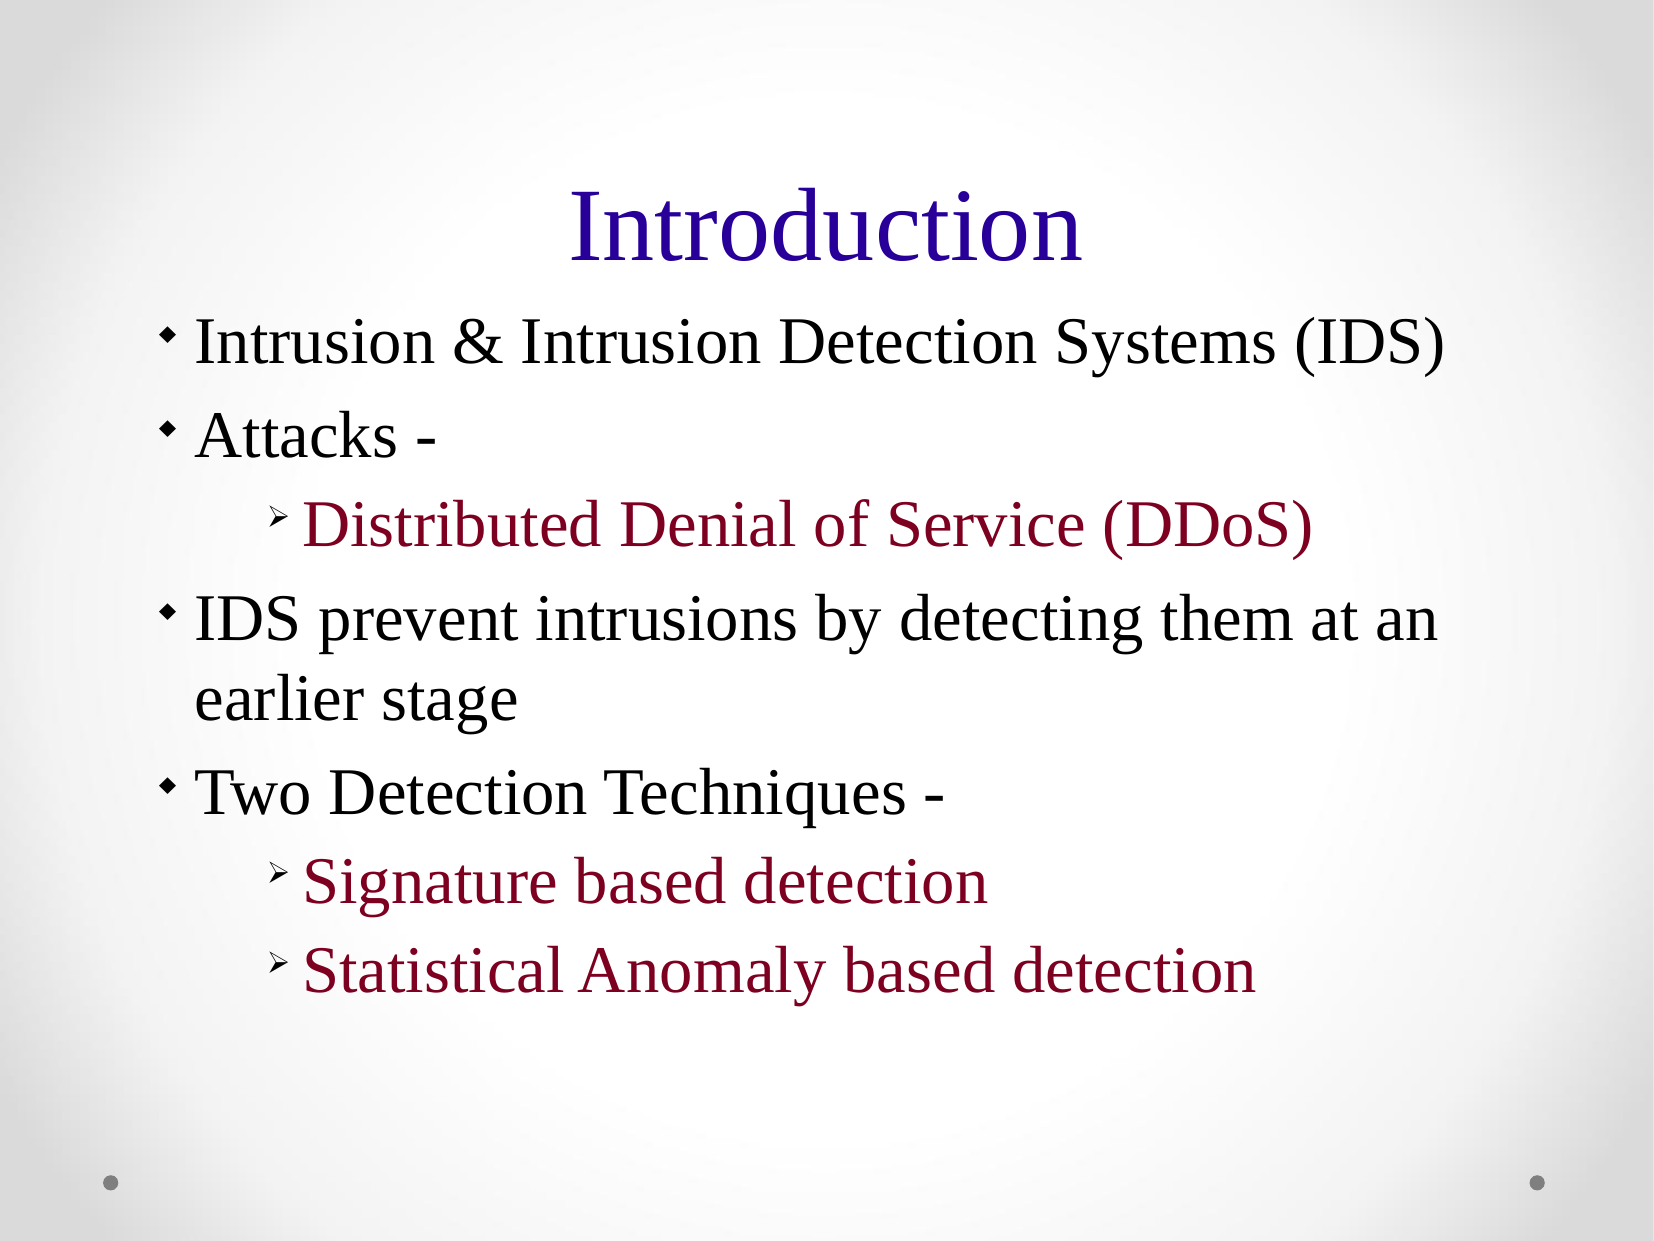

# Introduction
Intrusion & Intrusion Detection Systems (IDS)
Attacks -
Distributed Denial of Service (DDoS)
IDS prevent intrusions by detecting them at an earlier stage
Two Detection Techniques -
Signature based detection
Statistical Anomaly based detection